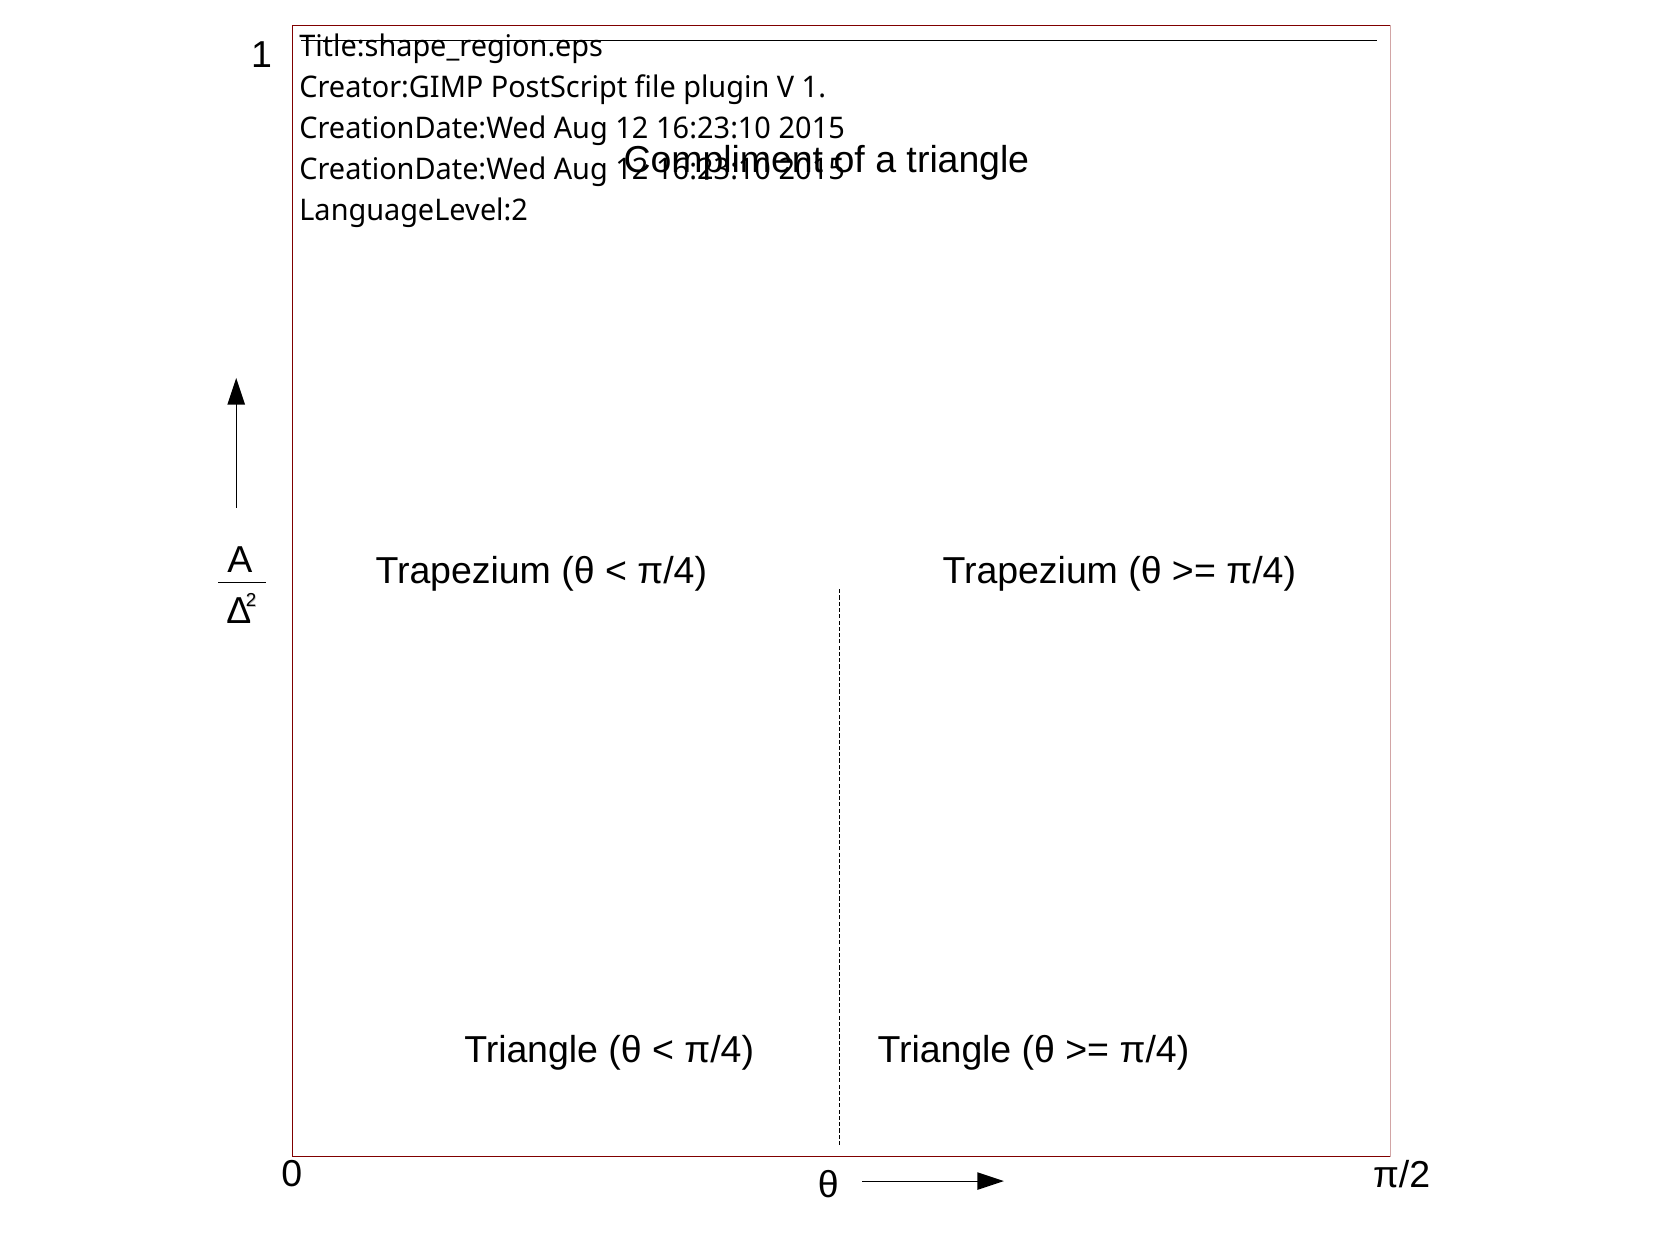

1
Compliment of a triangle
A
Trapezium (θ < π/4)
Trapezium (θ >= π/4)
∆
2
Triangle (θ < π/4)
Triangle (θ >= π/4)
0
π/2
θ